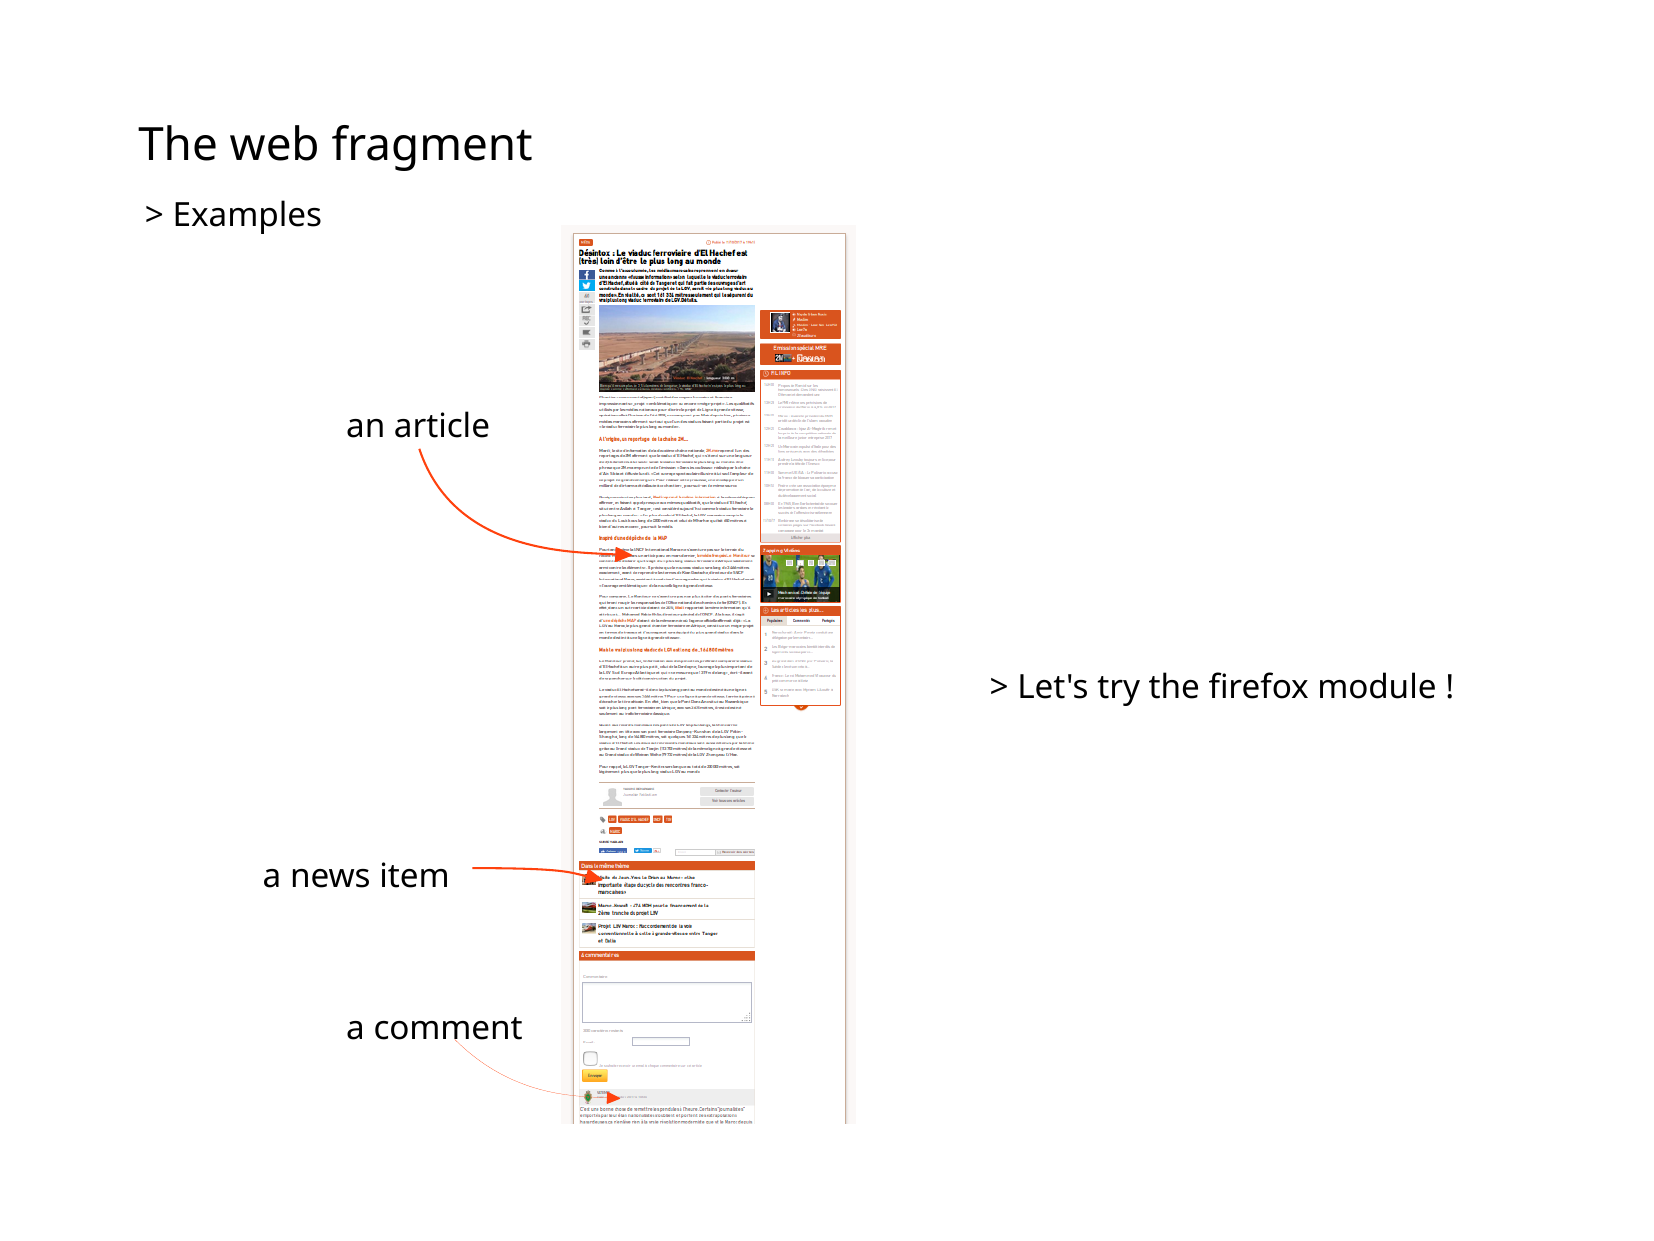

The web fragment
> Examples
an article
> Let's try the firefox module !
a news item
a comment